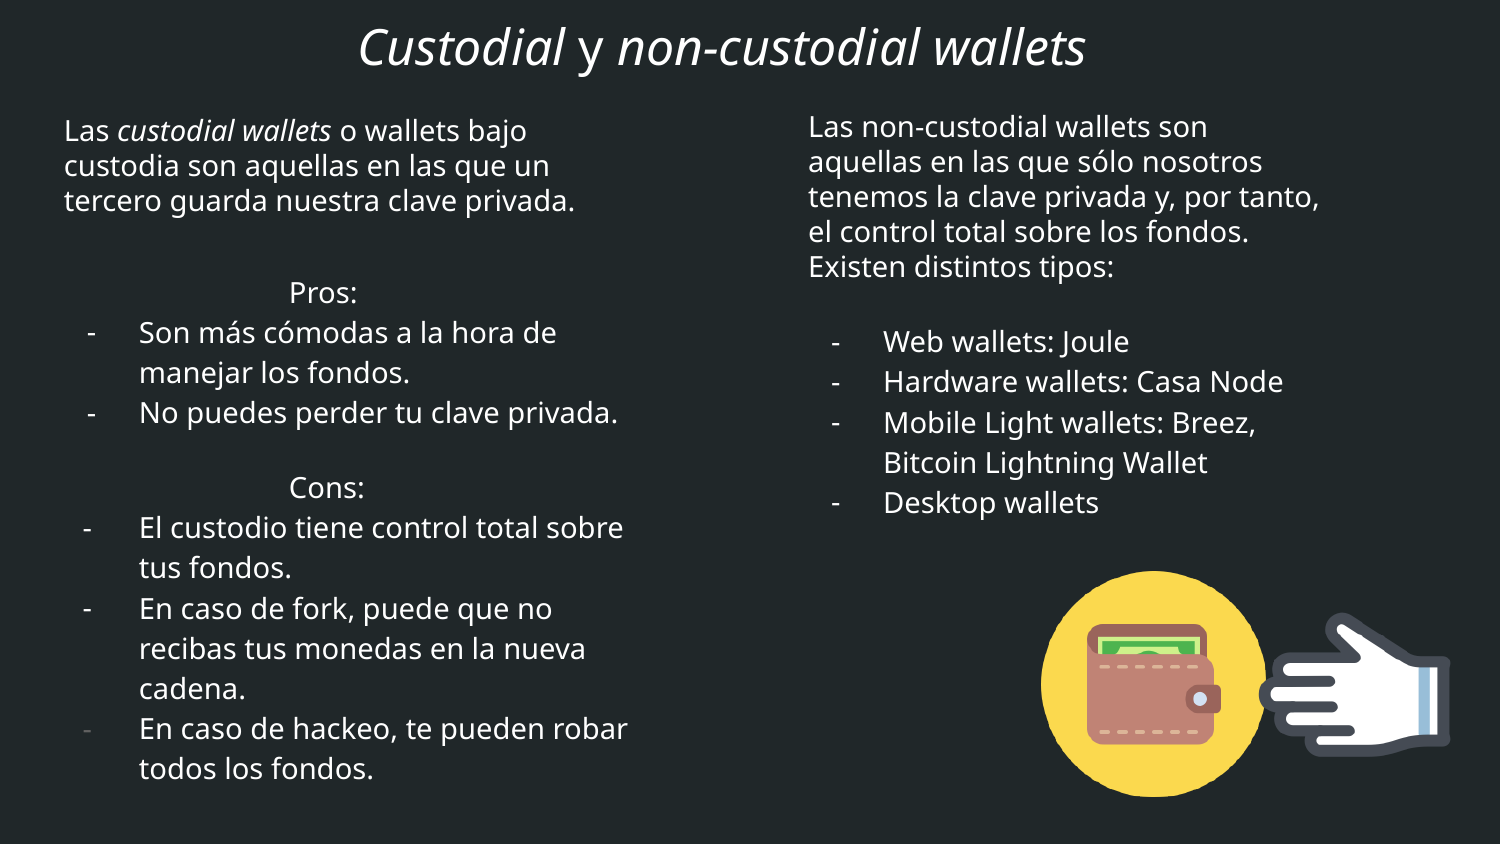

Custodial y non-custodial wallets
Las non-custodial wallets son aquellas en las que sólo nosotros tenemos la clave privada y, por tanto, el control total sobre los fondos.
Existen distintos tipos:
Web wallets: Joule
Hardware wallets: Casa Node
Mobile Light wallets: Breez, Bitcoin Lightning Wallet
Desktop wallets
Las custodial wallets o wallets bajo custodia son aquellas en las que un tercero guarda nuestra clave privada.
			Pros:
Son más cómodas a la hora de manejar los fondos.
No puedes perder tu clave privada.
Cons:
El custodio tiene control total sobre tus fondos.
En caso de fork, puede que no recibas tus monedas en la nueva cadena.
En caso de hackeo, te pueden robar todos los fondos.